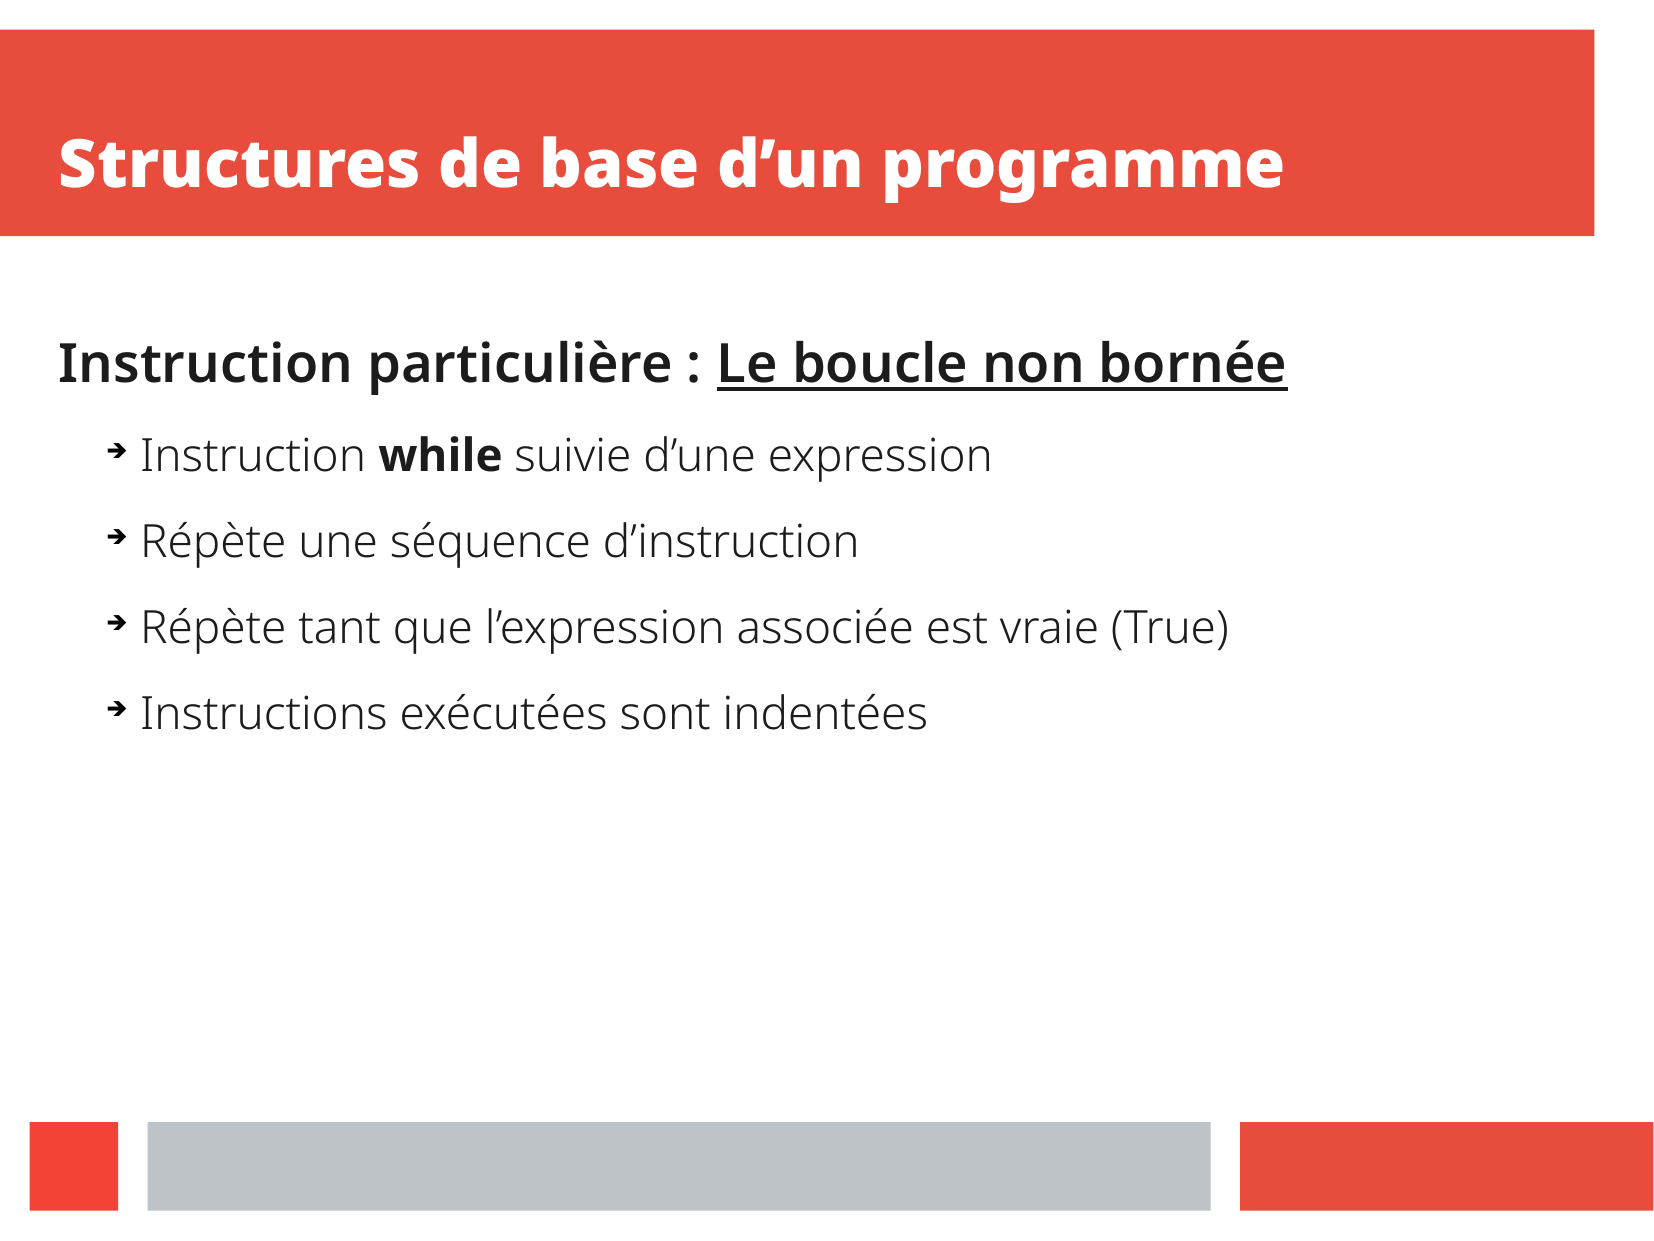

# Structures de base d’un programme
Instruction particulière : Le boucle non bornée
 Instruction while suivie d’une expression
 Répète une séquence d’instruction
 Répète tant que l’expression associée est vraie (True)
 Instructions exécutées sont indentées